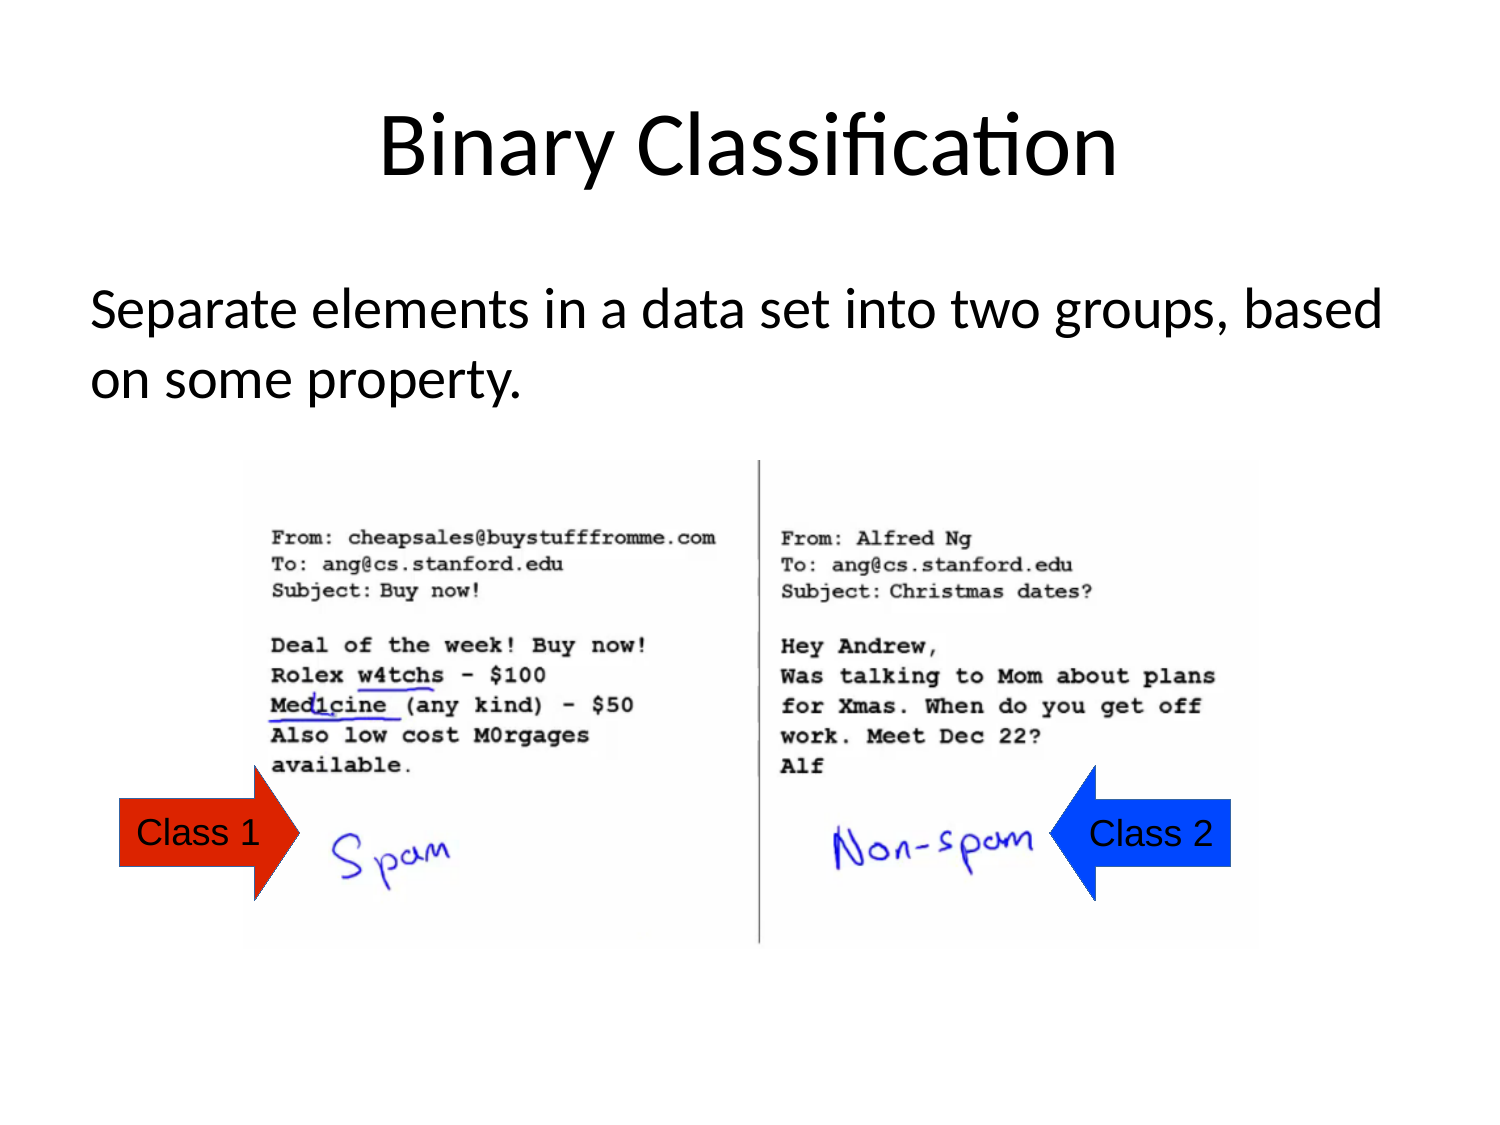

# Binary Classification
Separate elements in a data set into two groups, based on some property.
Class 1
Class 2